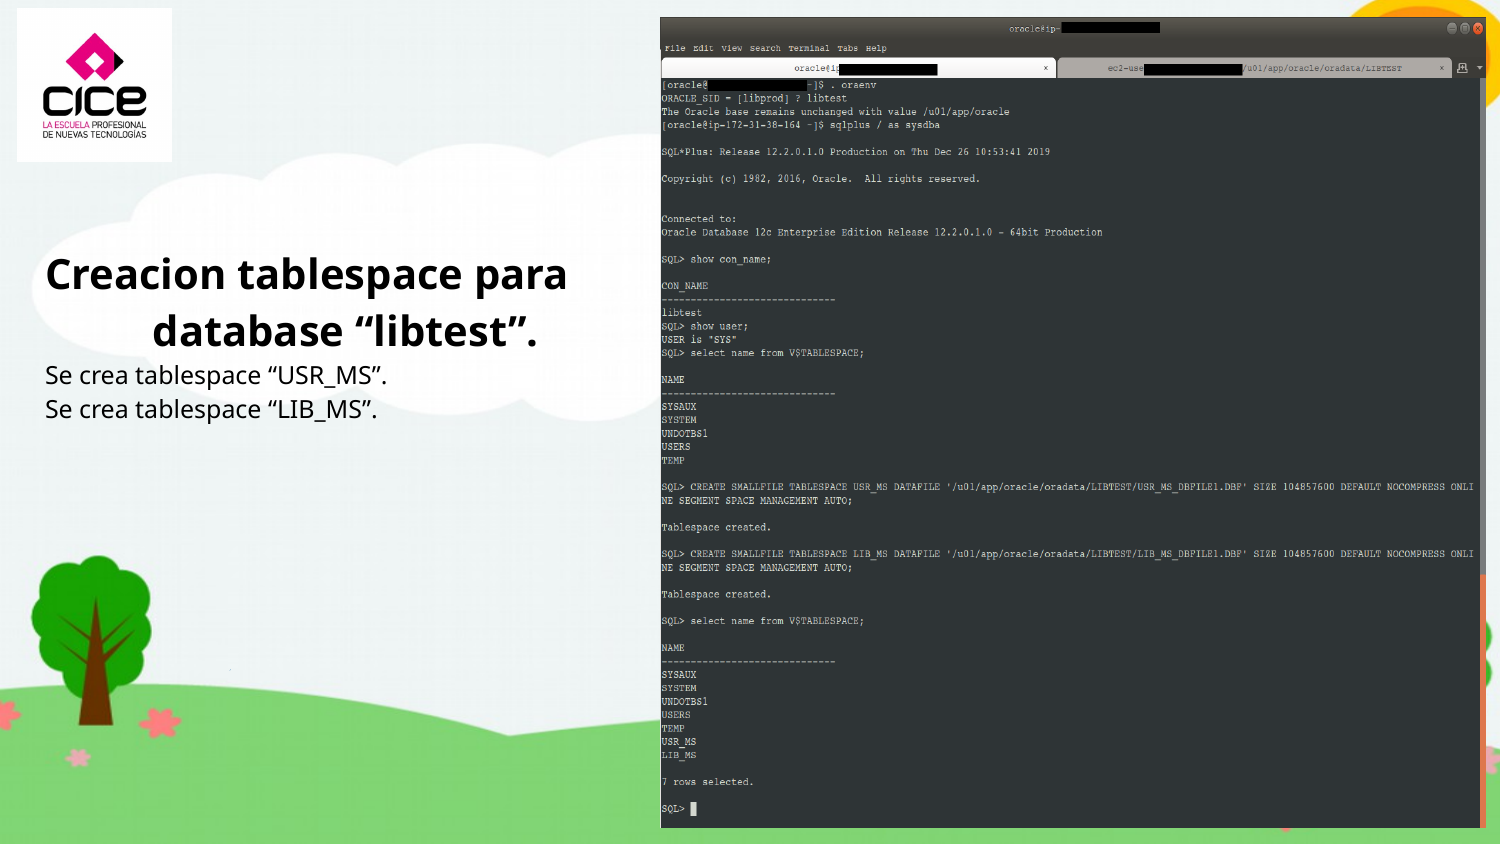

# Creacion tablespace para database “libtest”. Se crea tablespace “USR_MS”. Se crea tablespace “LIB_MS”.